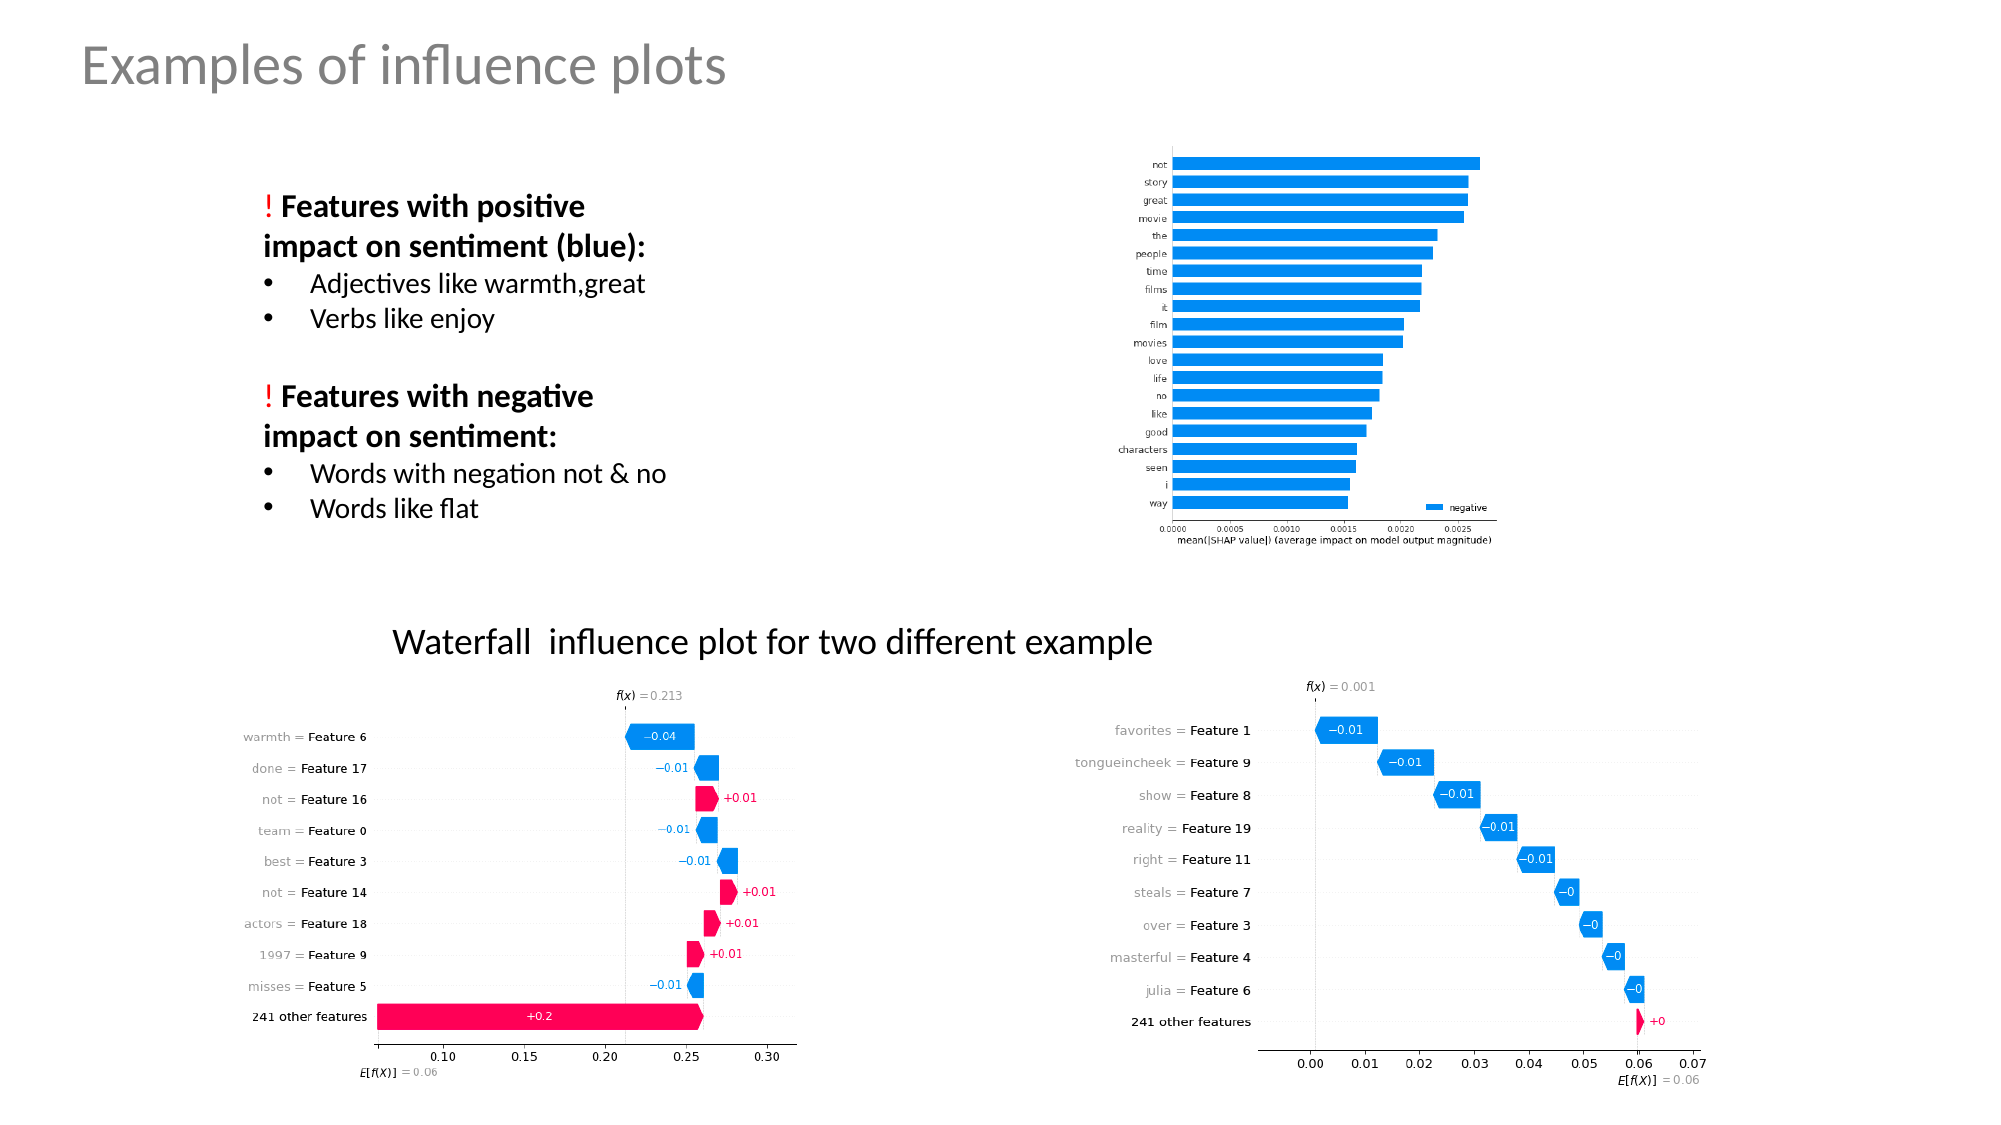

Examples of influence plots
ǃ Features with positive
impact on sentiment (blue):
Adjectives like warmth,great
Verbs like enjoy
ǃ Features with negative
impact on sentiment:
Words with negation not & no
Words like flat
Waterfall influence plot for two different example